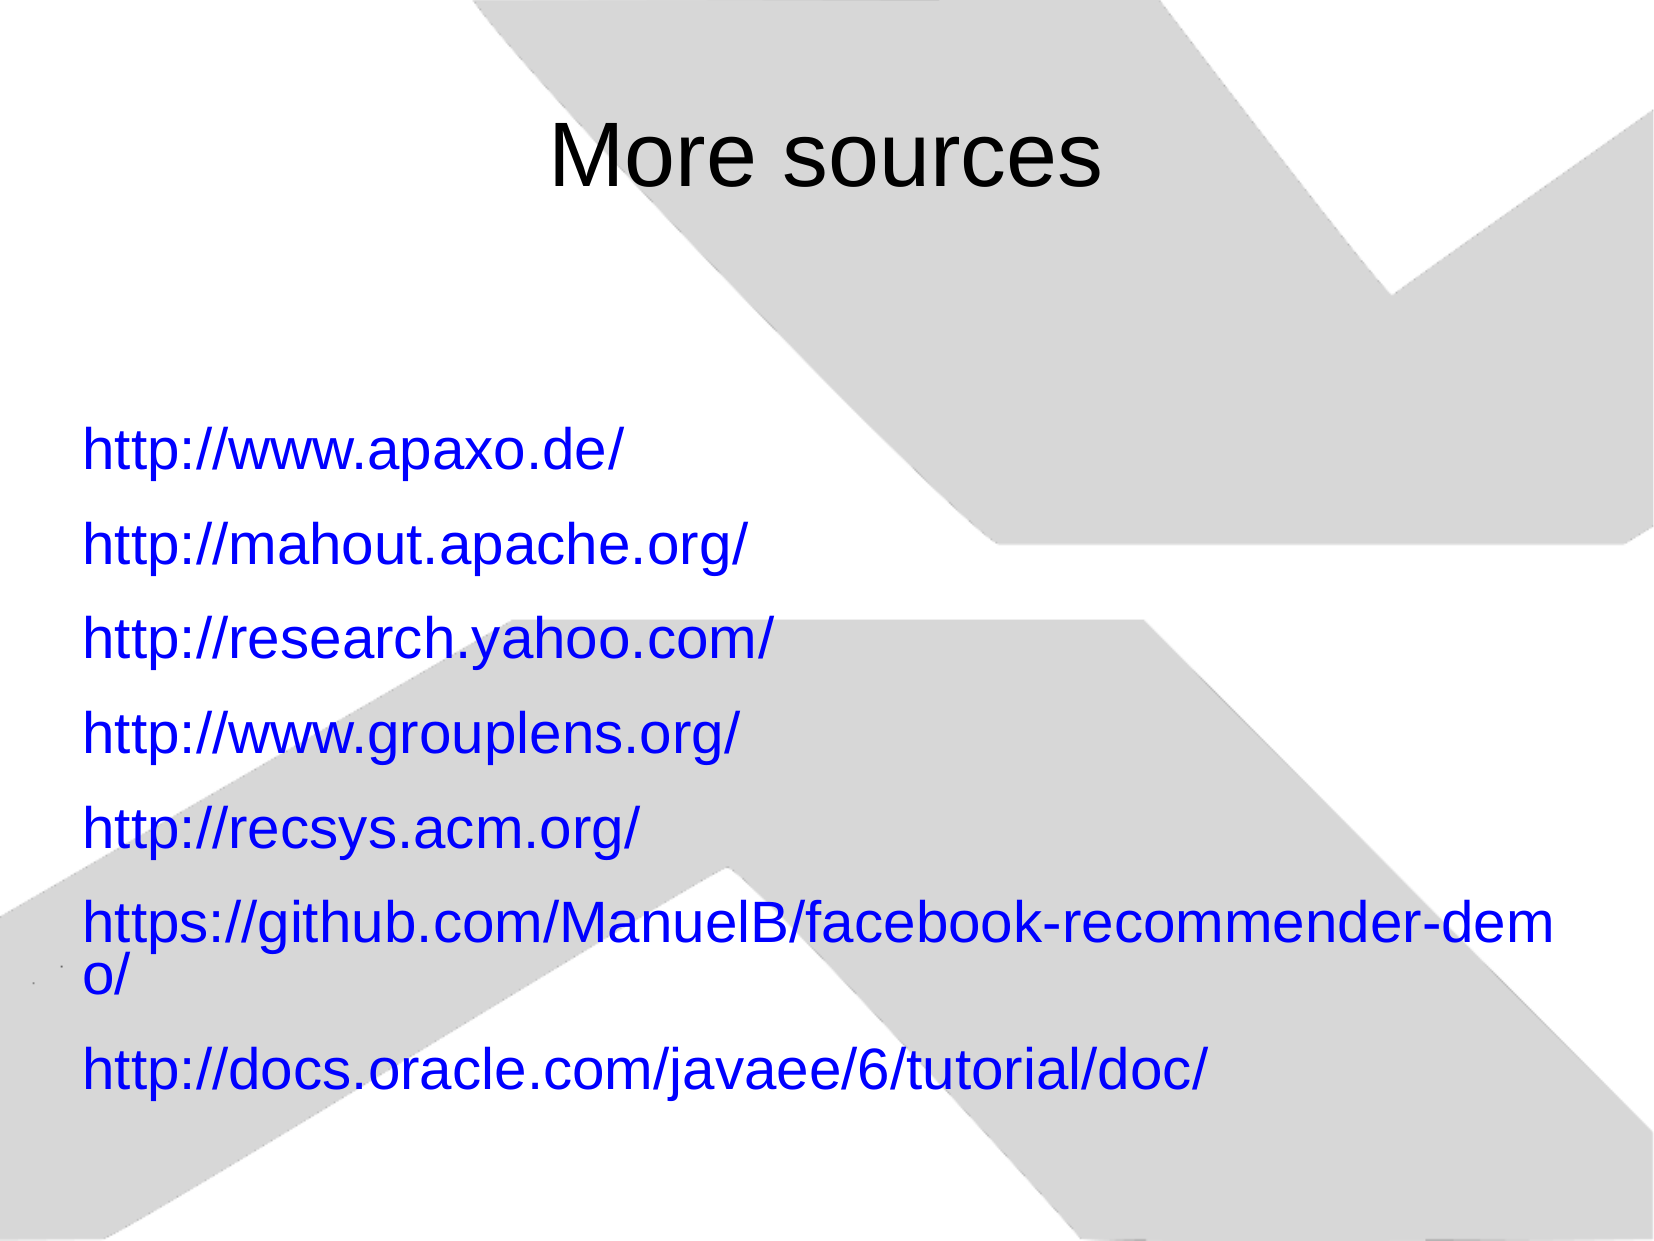

# More sources
http://www.apaxo.de/
http://mahout.apache.org/
http://research.yahoo.com/
http://www.grouplens.org/
http://recsys.acm.org/
https://github.com/ManuelB/facebook-recommender-demo/
http://docs.oracle.com/javaee/6/tutorial/doc/